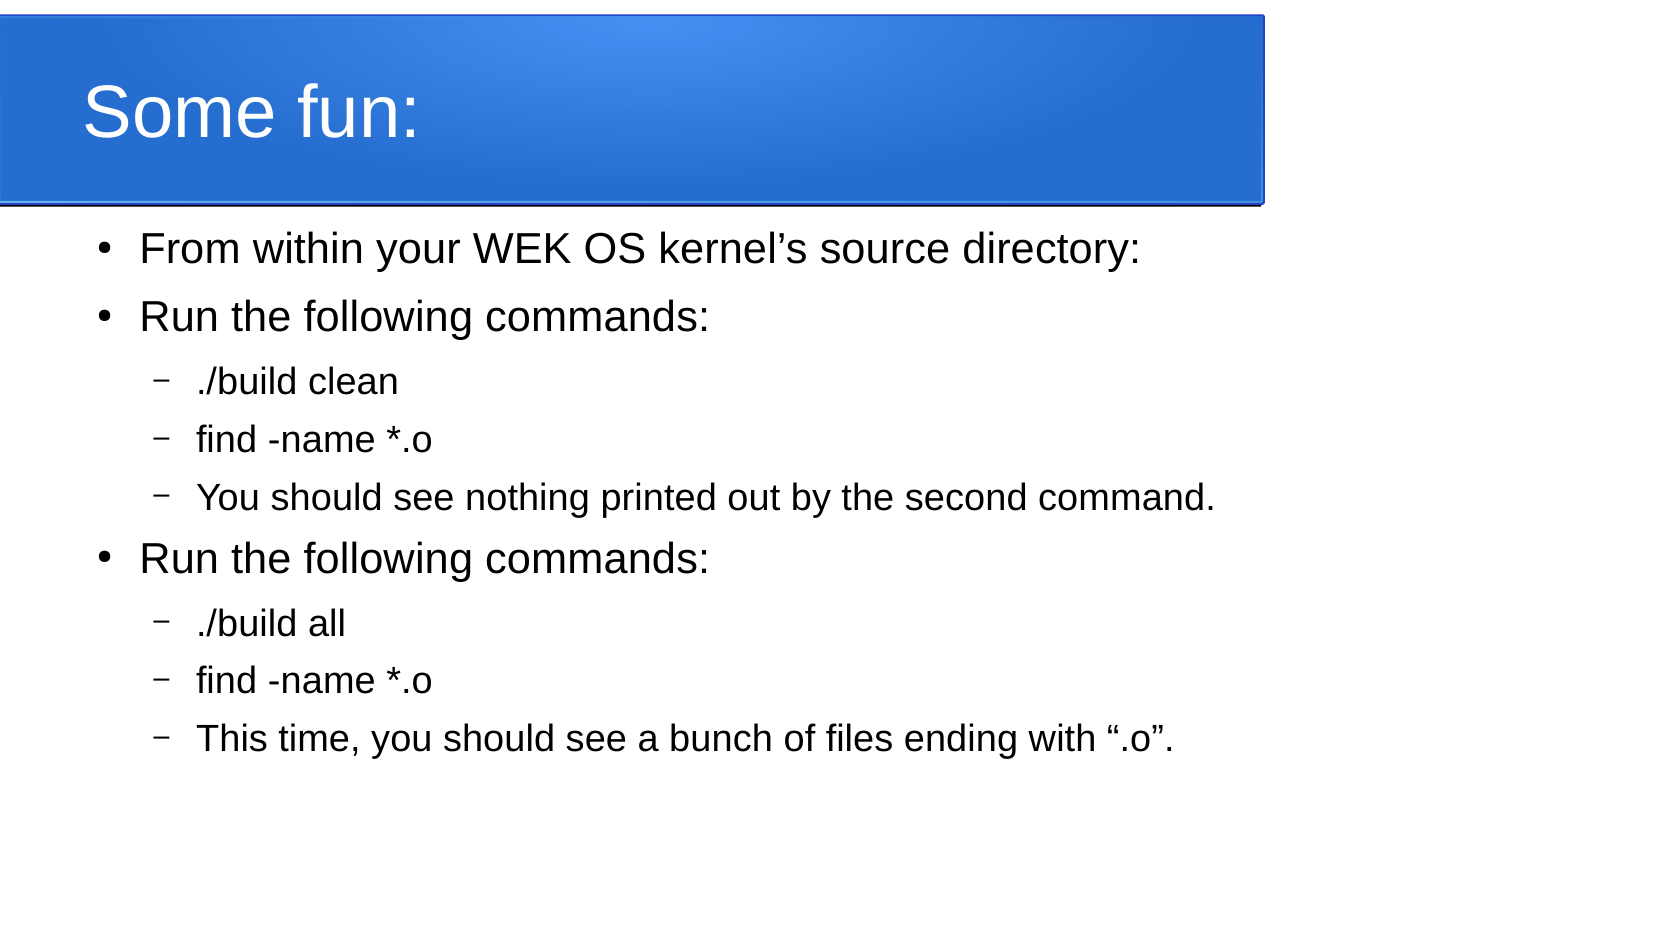

# Some fun:
From within your WEK OS kernel’s source directory:
Run the following commands:
./build clean
find -name *.o
You should see nothing printed out by the second command.
Run the following commands:
./build all
find -name *.o
This time, you should see a bunch of files ending with “.o”.